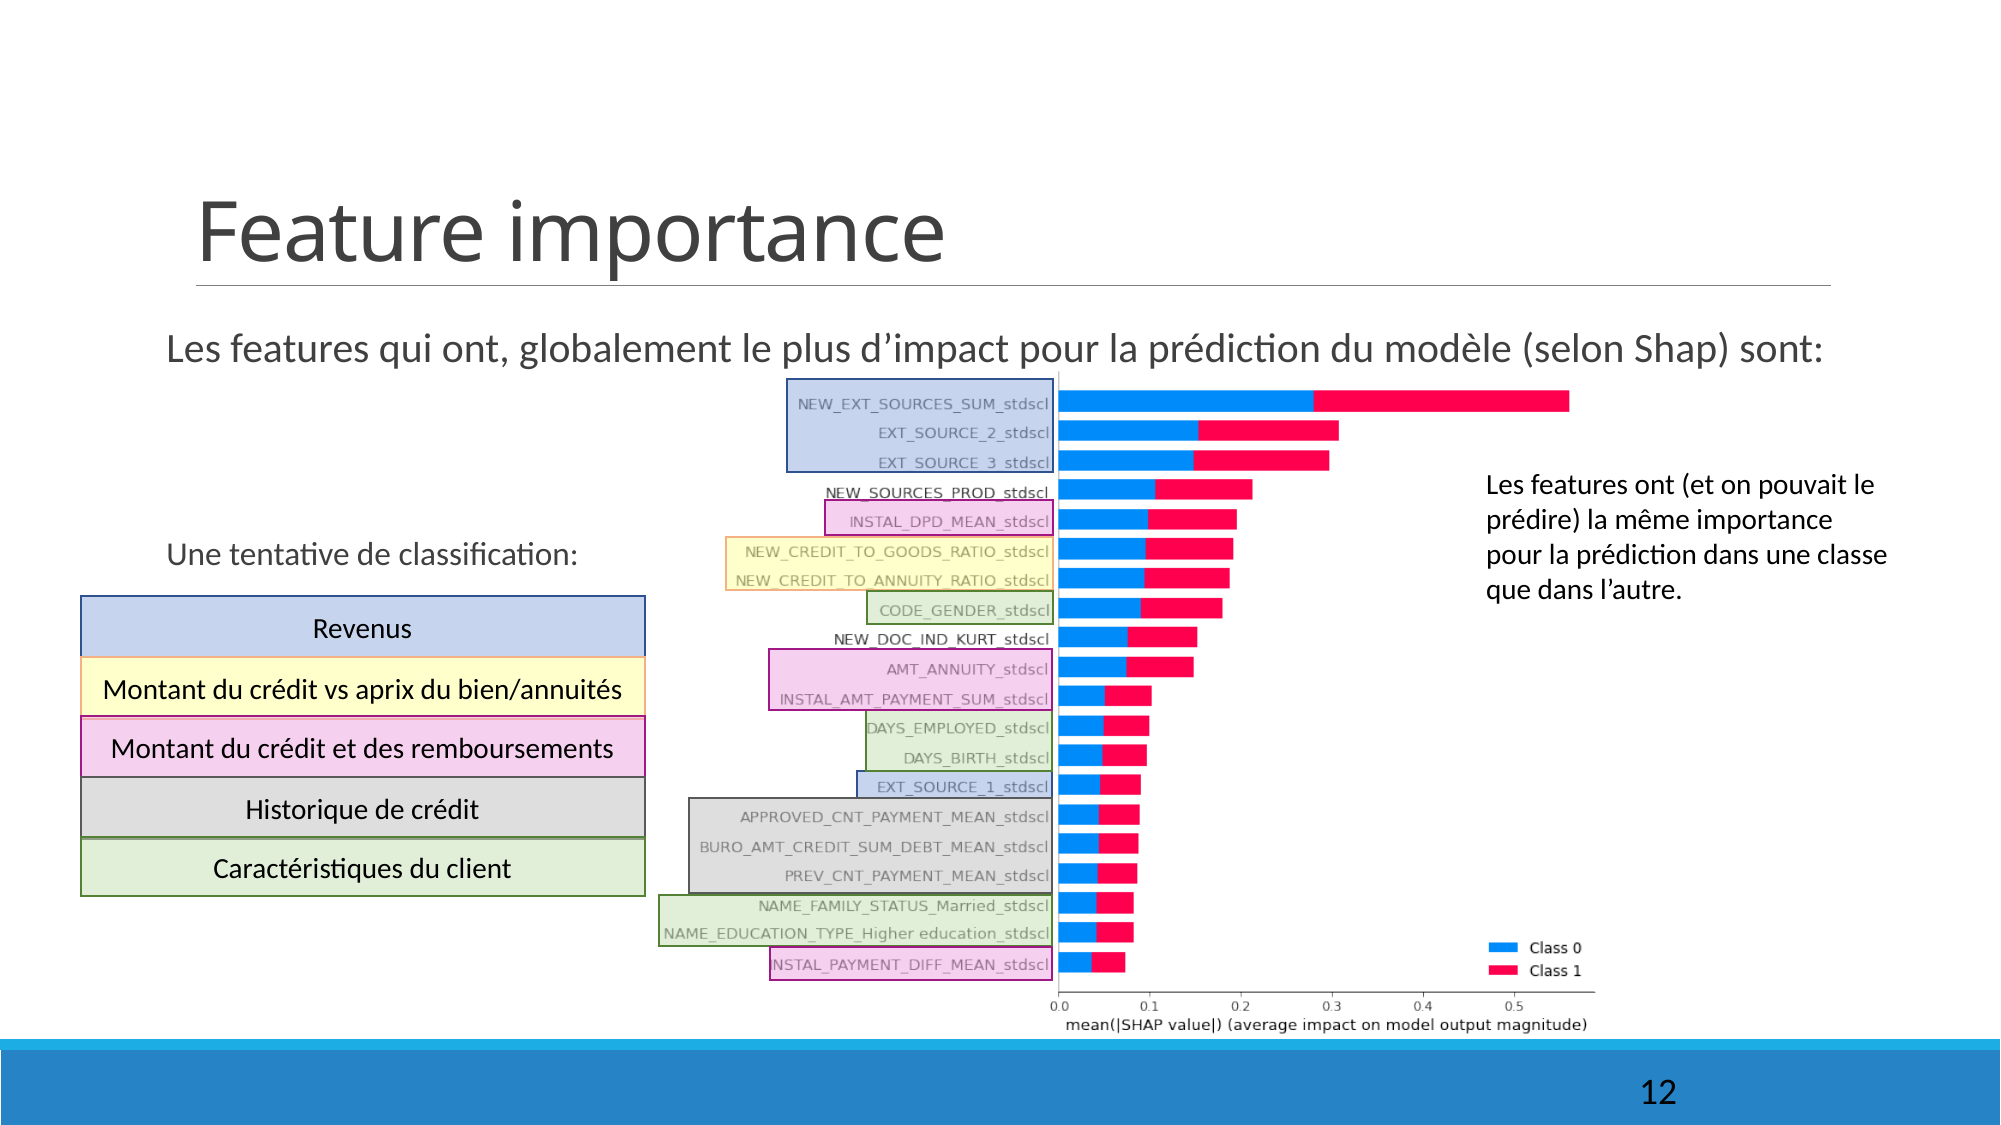

# Feature importance
Les features qui ont, globalement le plus d’impact pour la prédiction du modèle (selon Shap) sont:
Une tentative de classification:
Les features ont (et on pouvait le prédire) la même importance pour la prédiction dans une classe que dans l’autre.
Revenus
Montant du crédit vs aprix du bien/annuités
Montant du crédit et des remboursements
Historique de crédit
Caractéristiques du client